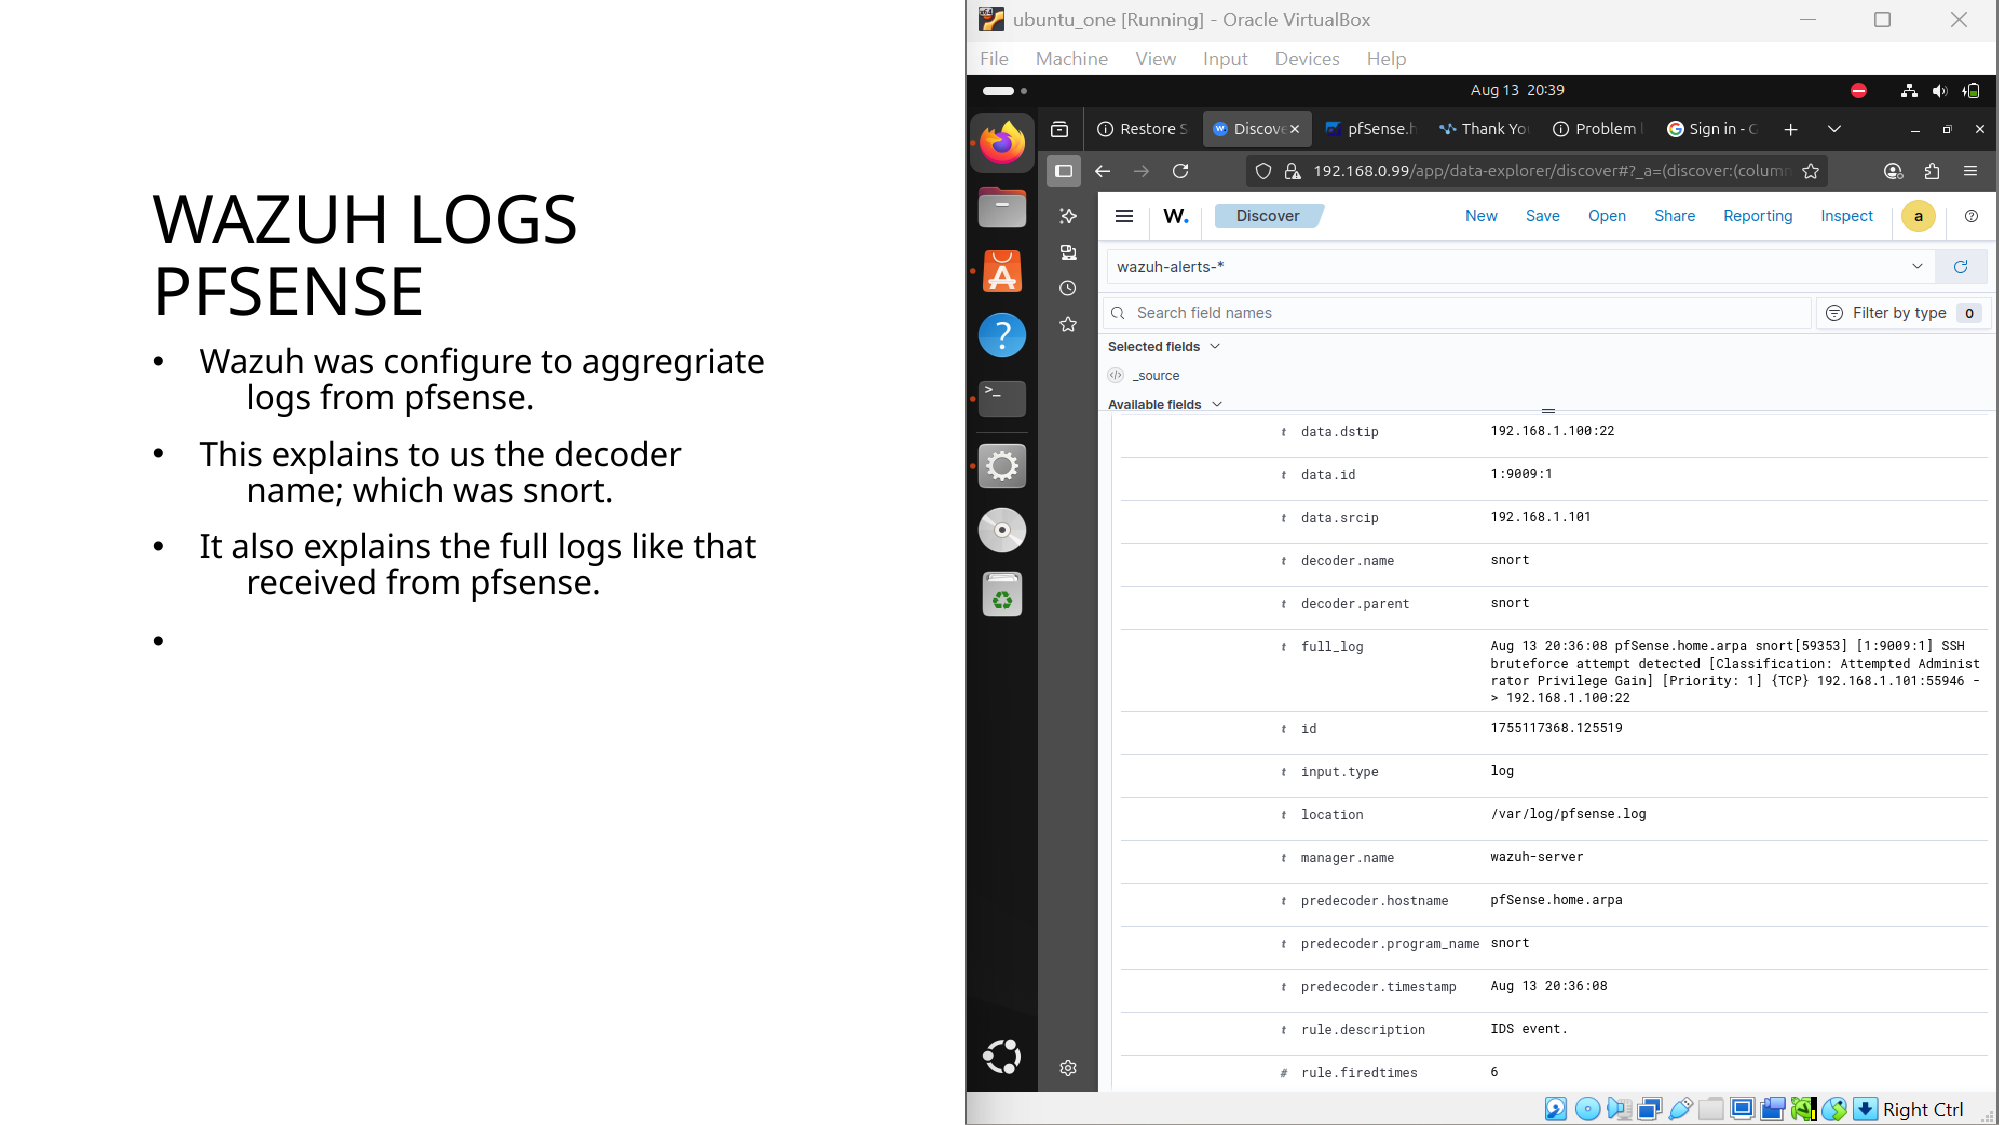

# WAZUH LOGS PFSENSE
Wazuh was configure to aggregriate logs from pfsense.
This explains to us the decoder name; which was snort.
It also explains the full logs like that received from pfsense.